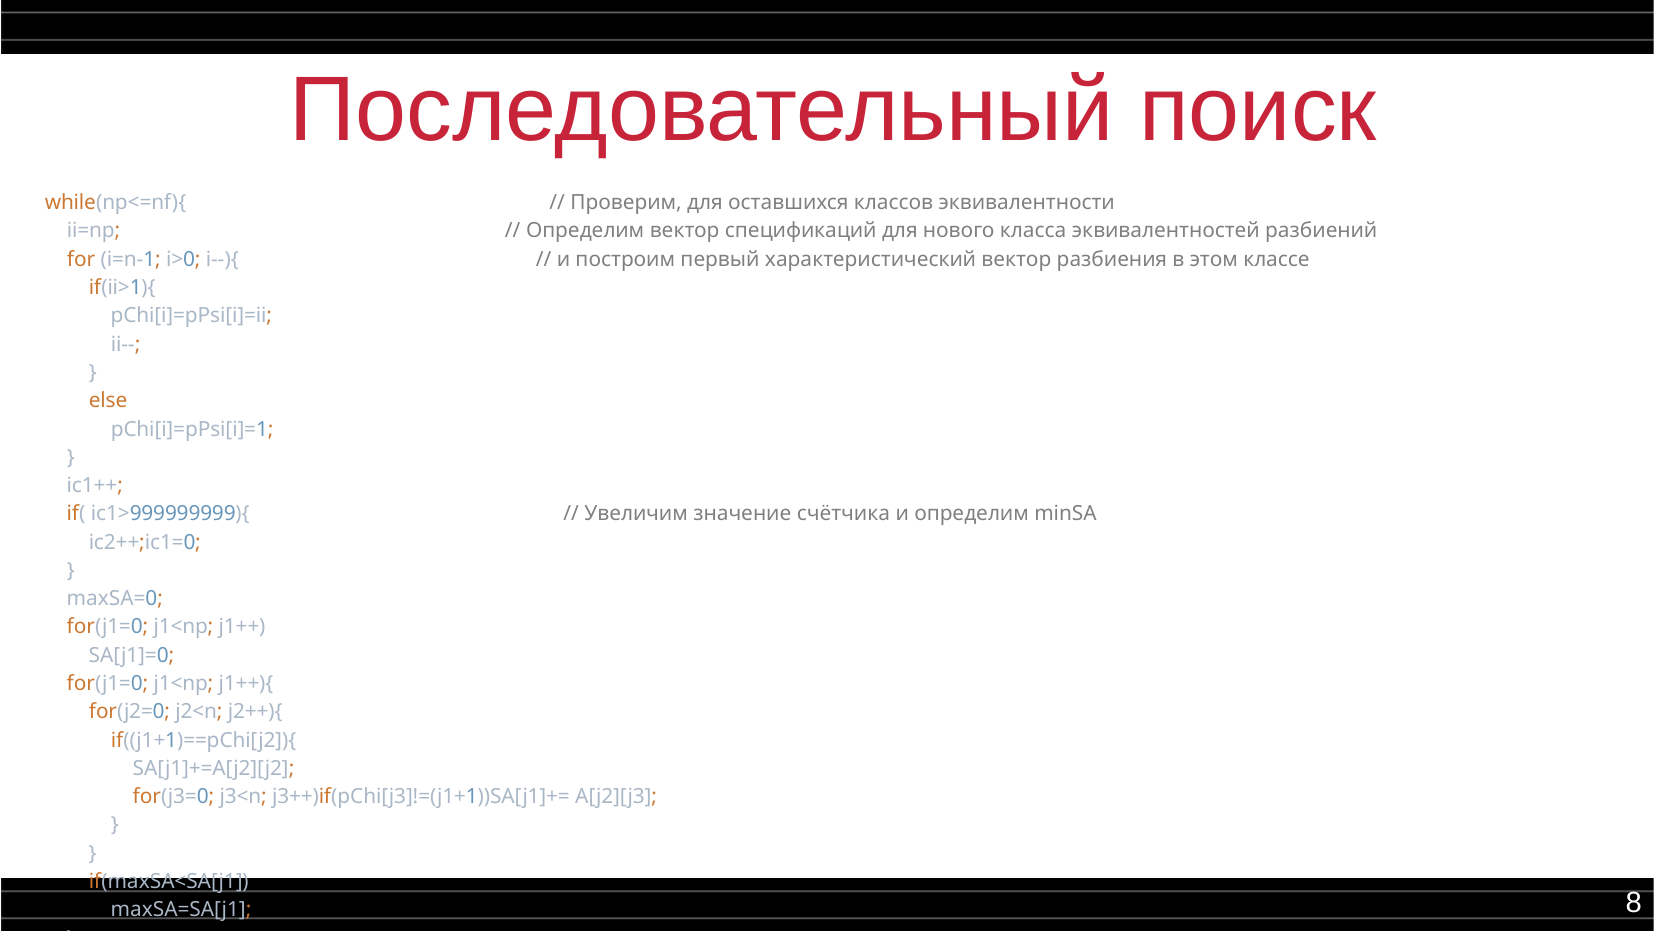

# Последовательный поиск
while(np<=nf){ // Проверим, для оставшихся классов эквивалентности
 ii=np; // Определим вектор спецификаций для нового класса эквивалентностей разбиений
 for (i=n-1; i>0; i--){ // и построим первый характеристический вектор разбиения в этом классе
 if(ii>1){
 pChi[i]=pPsi[i]=ii;
 ii--;
 }
 else
 pChi[i]=pPsi[i]=1;
 }
 ic1++;
 if( ic1>999999999){ // Увеличим значение счётчика и определим minSA
 ic2++;ic1=0;
 }
 maxSA=0;
 for(j1=0; j1<np; j1++)
 SA[j1]=0;
 for(j1=0; j1<np; j1++){
 for(j2=0; j2<n; j2++){
 if((j1+1)==pChi[j2]){
 SA[j1]+=A[j2][j2];
 for(j3=0; j3<n; j3++)if(pChi[j3]!=(j1+1))SA[j1]+= A[j2][j3];
 }
 }
 if(maxSA<SA[j1])
 maxSA=SA[j1];
 }